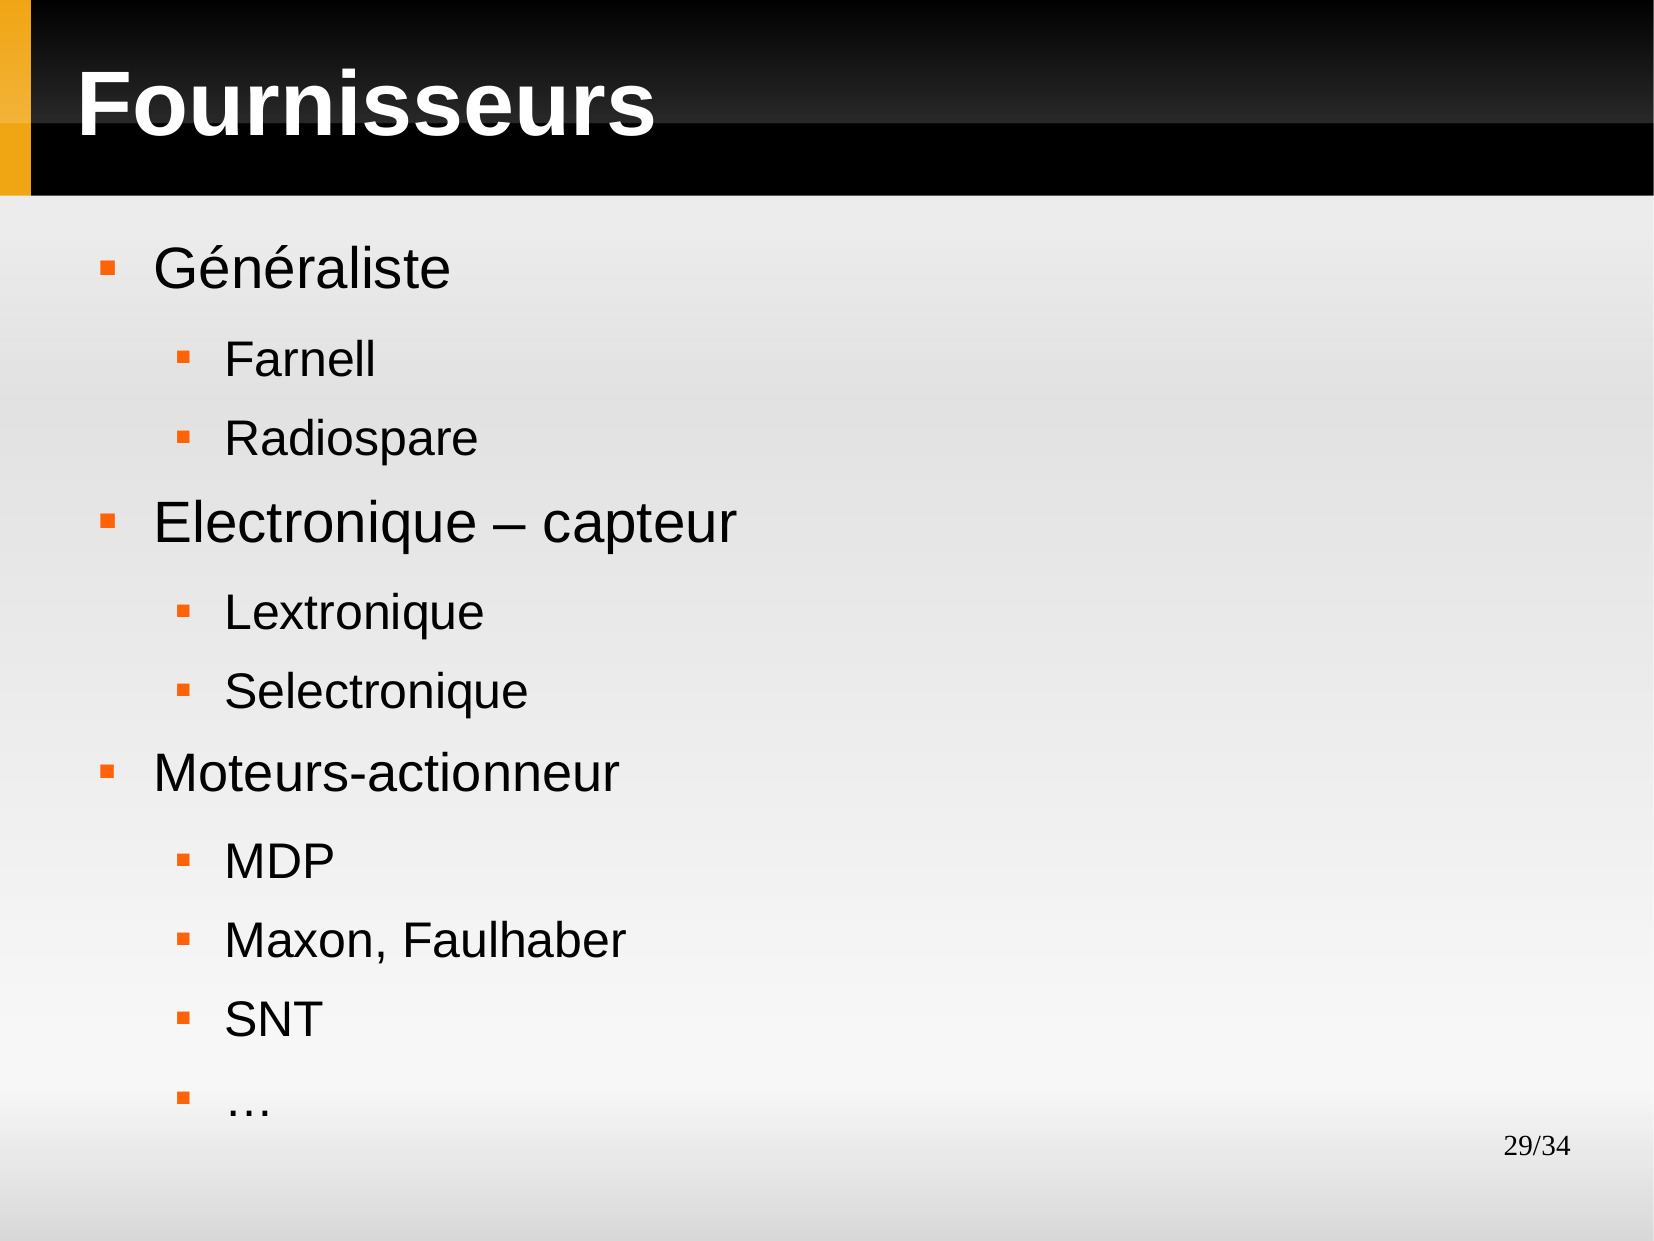

# Fournisseurs
Généraliste
Farnell
Radiospare
Electronique – capteur
Lextronique
Selectronique
Moteurs-actionneur
MDP
Maxon, Faulhaber
SNT
…
29